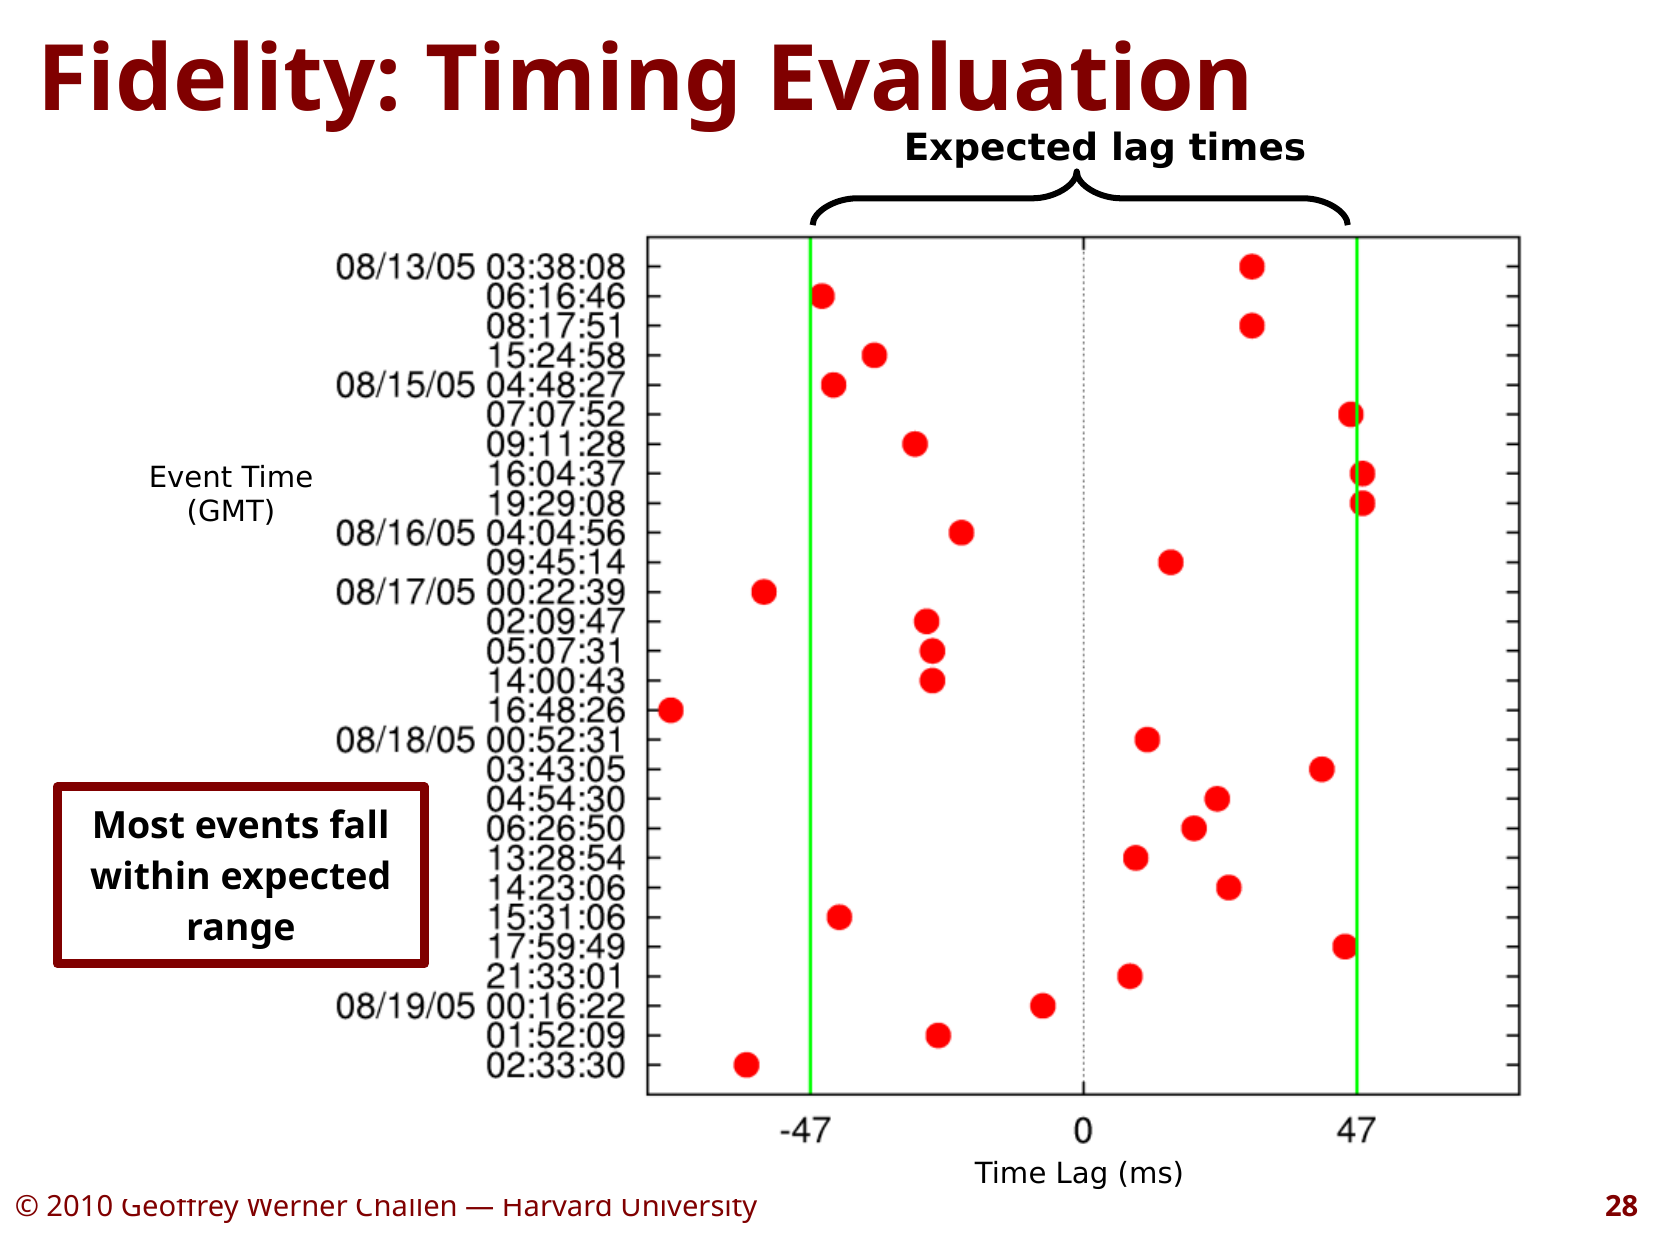

# Fidelity: Timing Evaluation
Expected lag times
Event Time
(GMT)
Most events fall within expected range
Time Lag (ms)
28